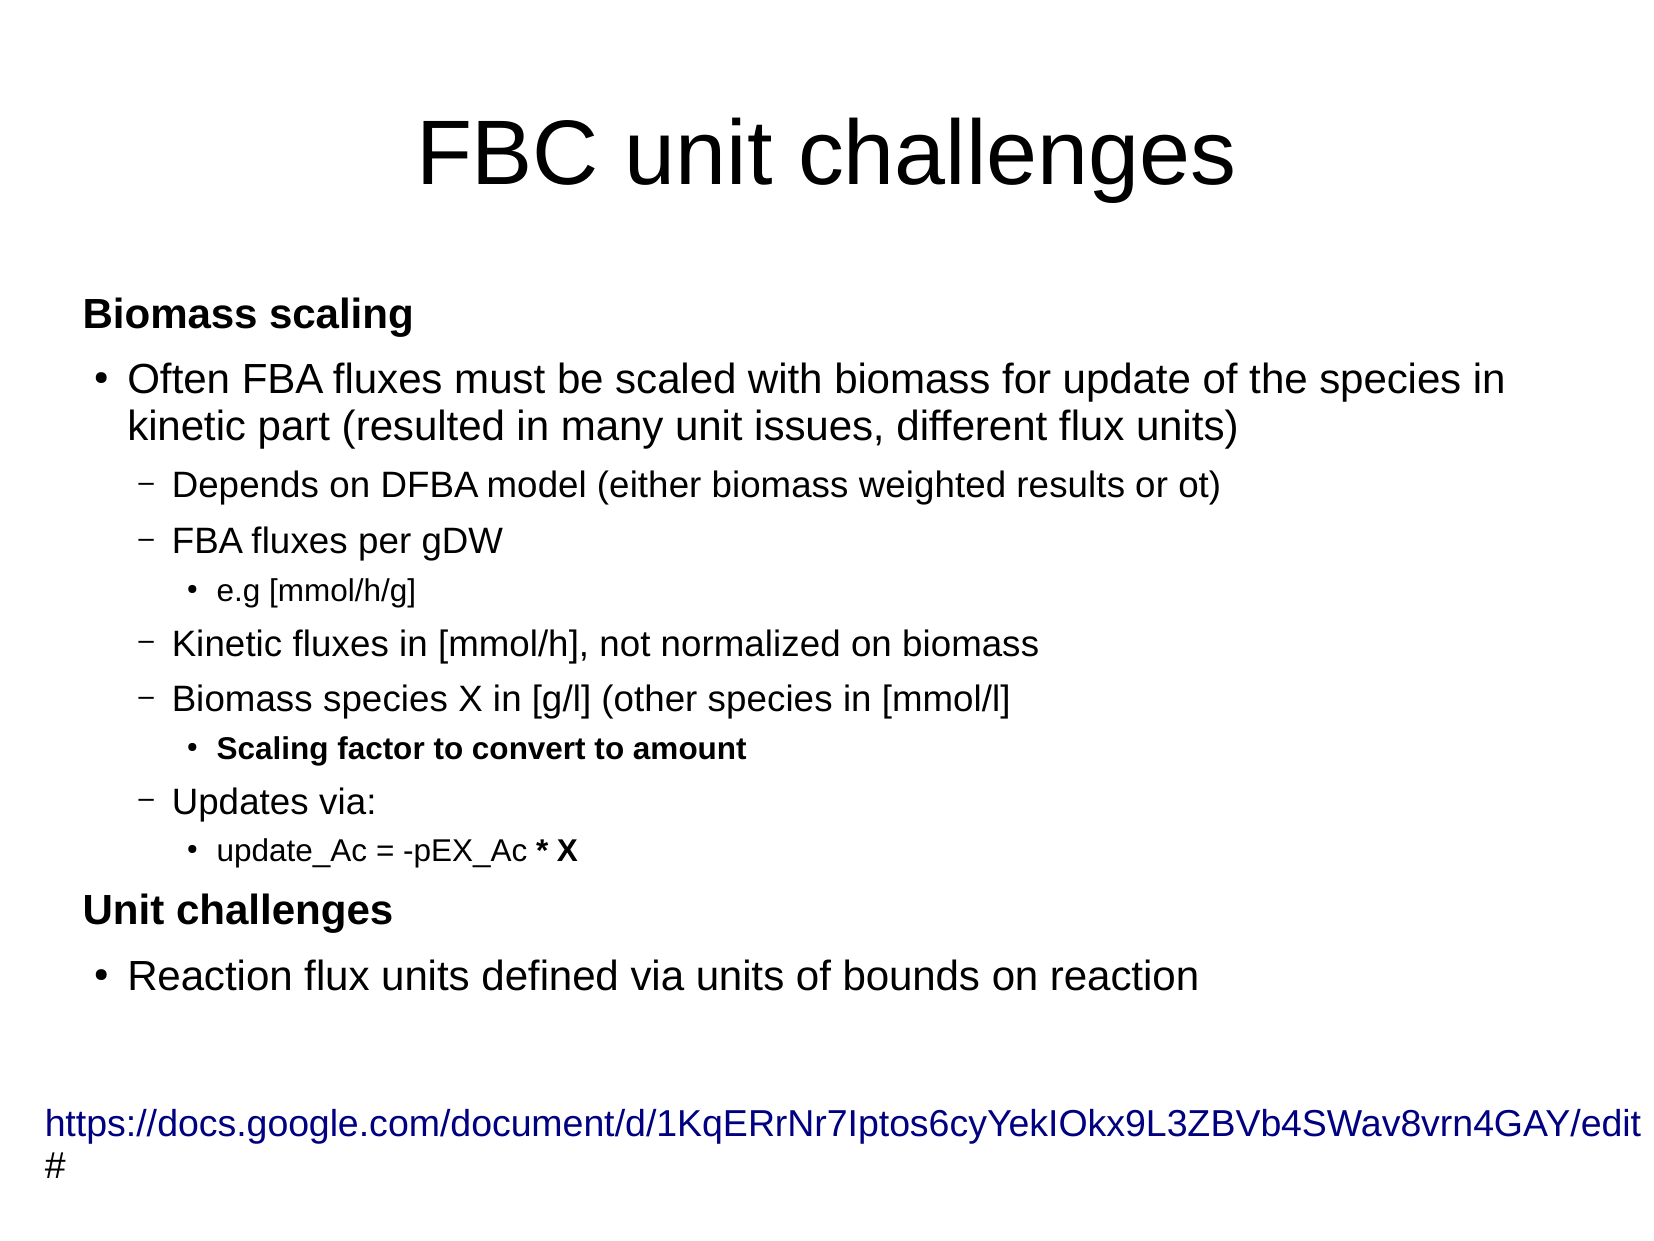

# FBC unit challenges
Biomass scaling
Often FBA fluxes must be scaled with biomass for update of the species in kinetic part (resulted in many unit issues, different flux units)
Depends on DFBA model (either biomass weighted results or ot)
FBA fluxes per gDW
e.g [mmol/h/g]
Kinetic fluxes in [mmol/h], not normalized on biomass
Biomass species X in [g/l] (other species in [mmol/l]
Scaling factor to convert to amount
Updates via:
update_Ac = -pEX_Ac * X
Unit challenges
Reaction flux units defined via units of bounds on reaction
https://docs.google.com/document/d/1KqERrNr7Iptos6cyYekIOkx9L3ZBVb4SWav8vrn4GAY/edit#